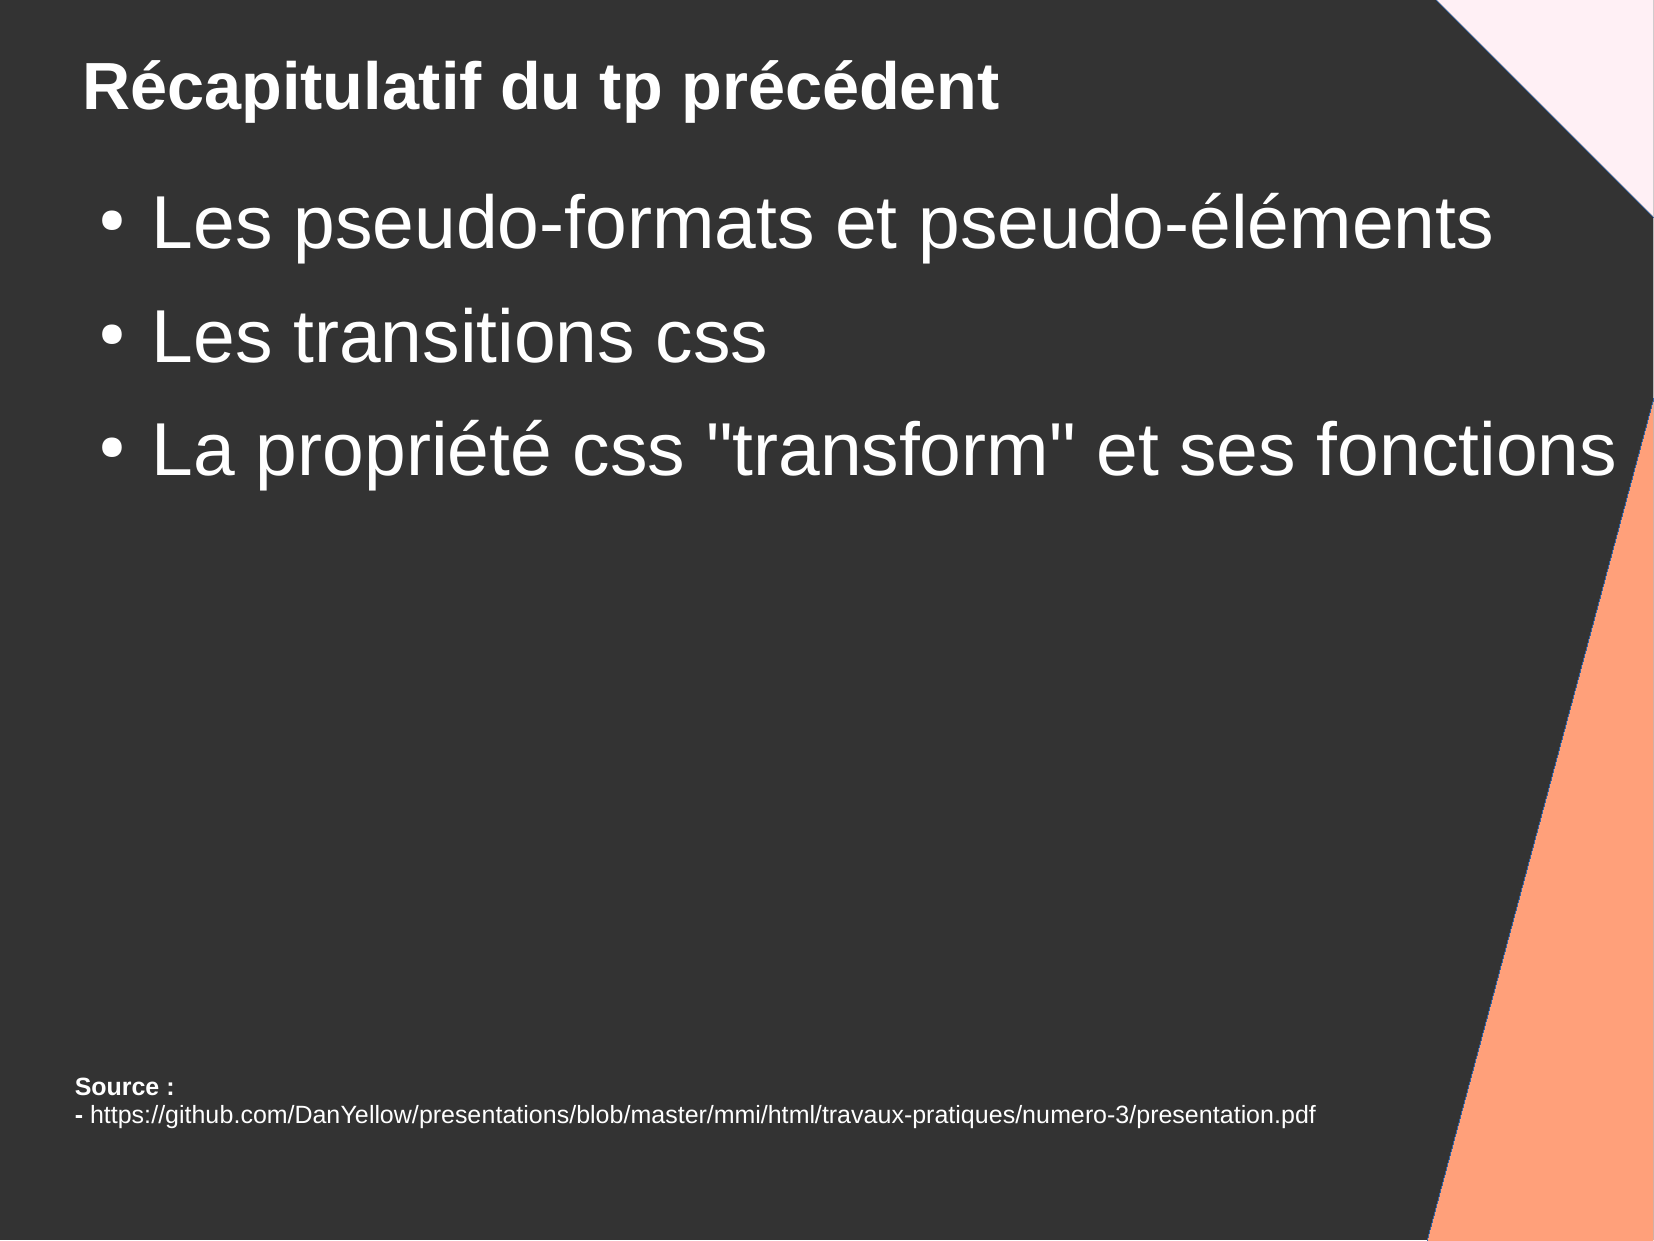

# Récapitulatif du tp précédent
Les pseudo-formats et pseudo-éléments
Les transitions css
La propriété css "transform" et ses fonctions
Source :
- https://github.com/DanYellow/presentations/blob/master/mmi/html/travaux-pratiques/numero-3/presentation.pdf